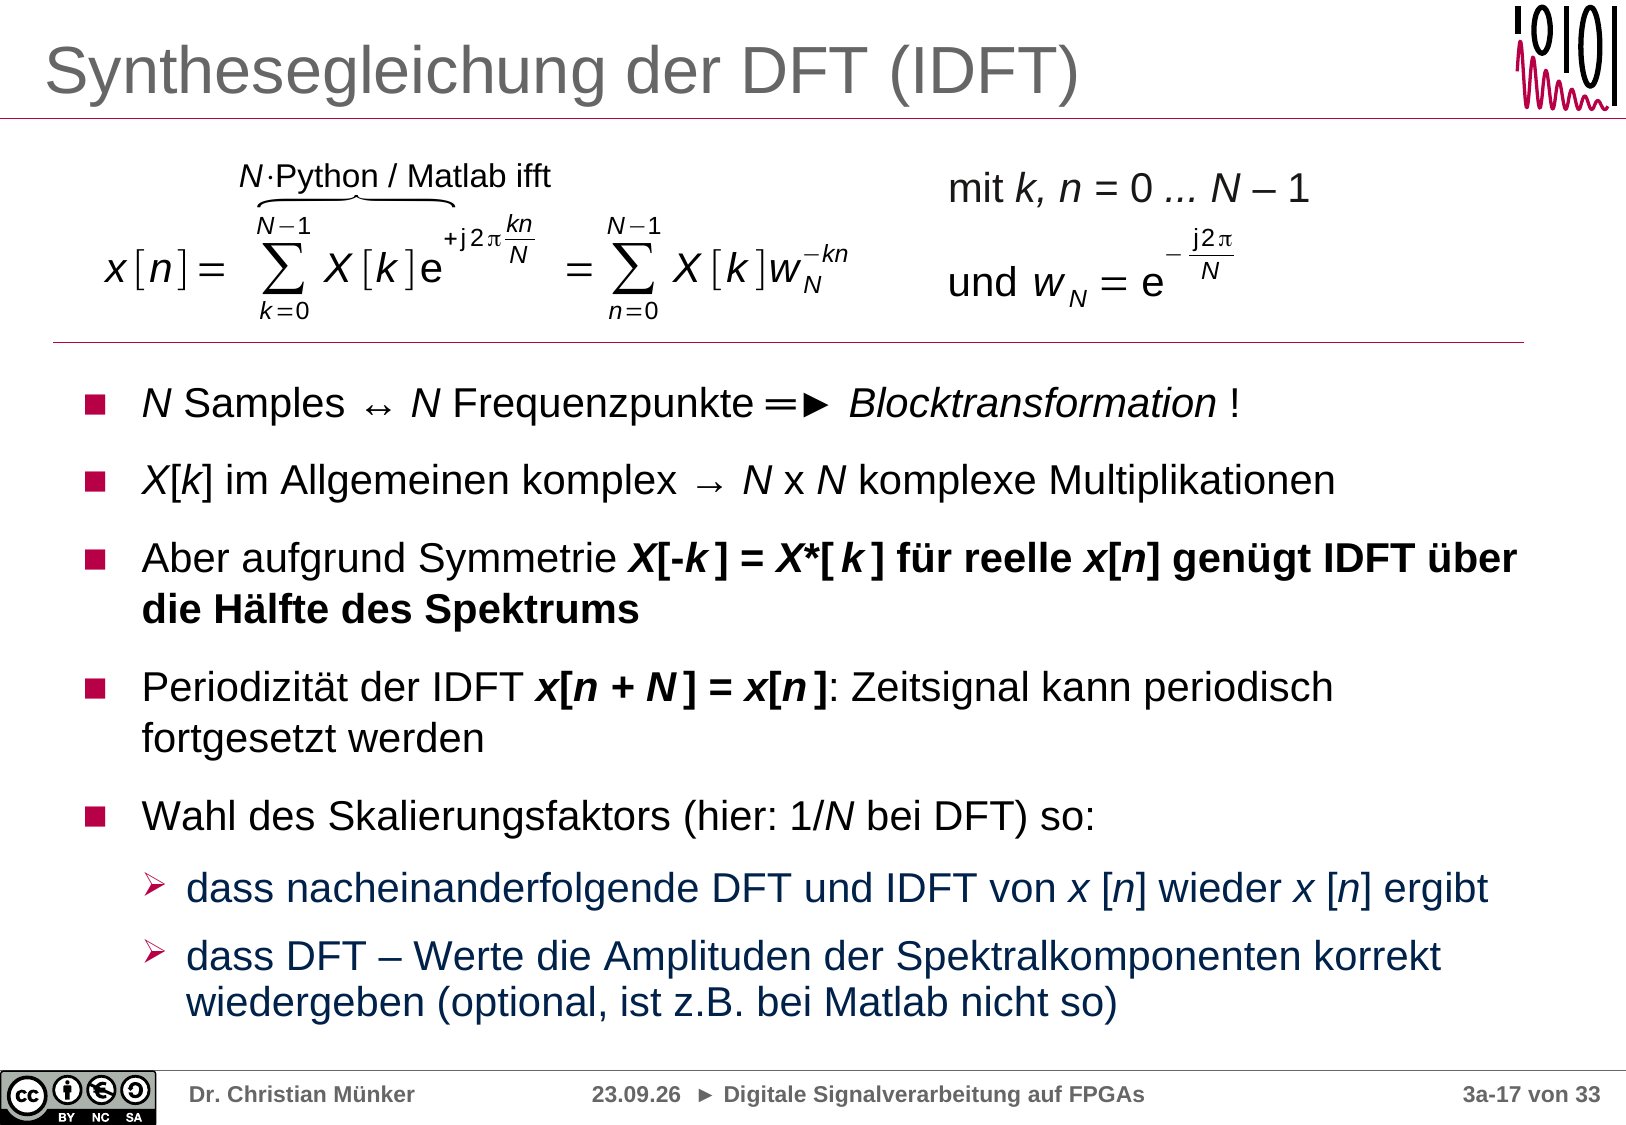

# Synthesegleichung der DFT (IDFT)
mit k, n = 0 ... N – 1
N Samples ↔ N Frequenzpunkte ═► Blocktransformation !
X[k] im Allgemeinen komplex → N x N komplexe Multiplikationen
Aber aufgrund Symmetrie X[-k ] = X*[ k ] für reelle x[n] genügt IDFT über die Hälfte des Spektrums
Periodizität der IDFT x[n + N ] = x[n ]: Zeitsignal kann periodisch fortgesetzt werden
Wahl des Skalierungsfaktors (hier: 1/N bei DFT) so:
dass nacheinanderfolgende DFT und IDFT von x [n] wieder x [n] ergibt
dass DFT – Werte die Amplituden der Spektralkomponenten korrekt wiedergeben (optional, ist z.B. bei Matlab nicht so)